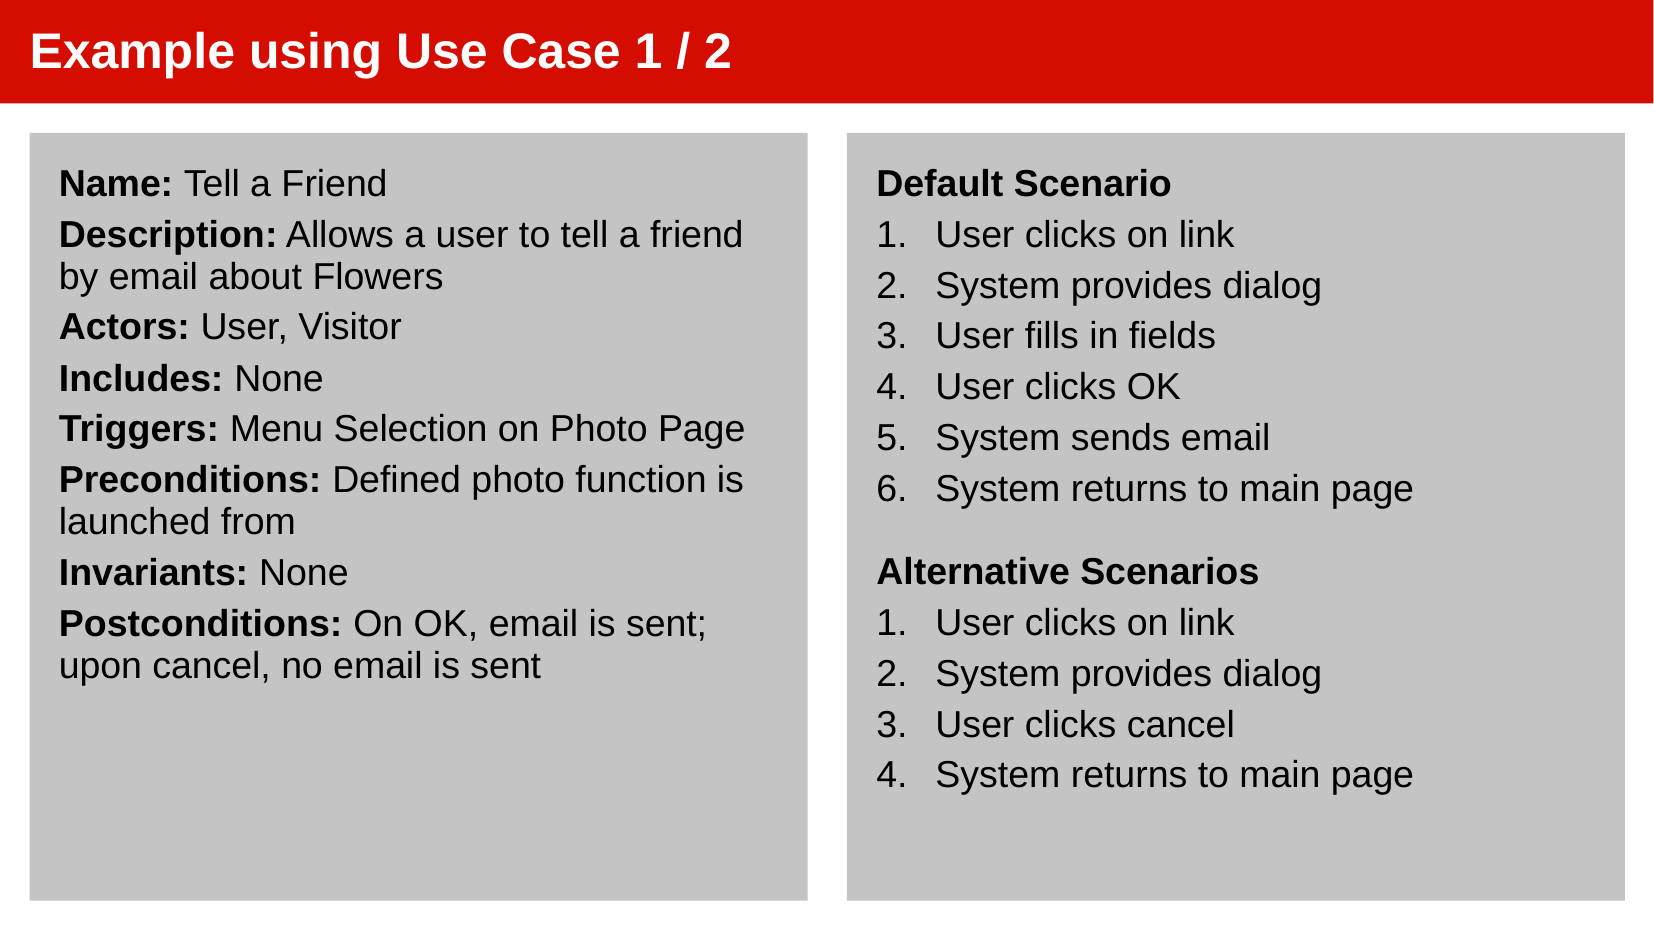

# Example using Use Case 1 / 2
Name: Tell a Friend
Description: Allows a user to tell a friend by email about Flowers
Actors: User, Visitor
Includes: None
Triggers: Menu Selection on Photo Page
Preconditions: Defined photo function is launched from
Invariants: None
Postconditions: On OK, email is sent; upon cancel, no email is sent
Default Scenario
1.	User clicks on link
2.	System provides dialog
3.	User fills in fields
4.	User clicks OK
5.	System sends email
6.	System returns to main page
Alternative Scenarios
1.	User clicks on link
2.	System provides dialog
3.	User clicks cancel
4.	System returns to main page
The AMOS Project
42
© 2021 Dirk Riehle - Some Rights Reserved